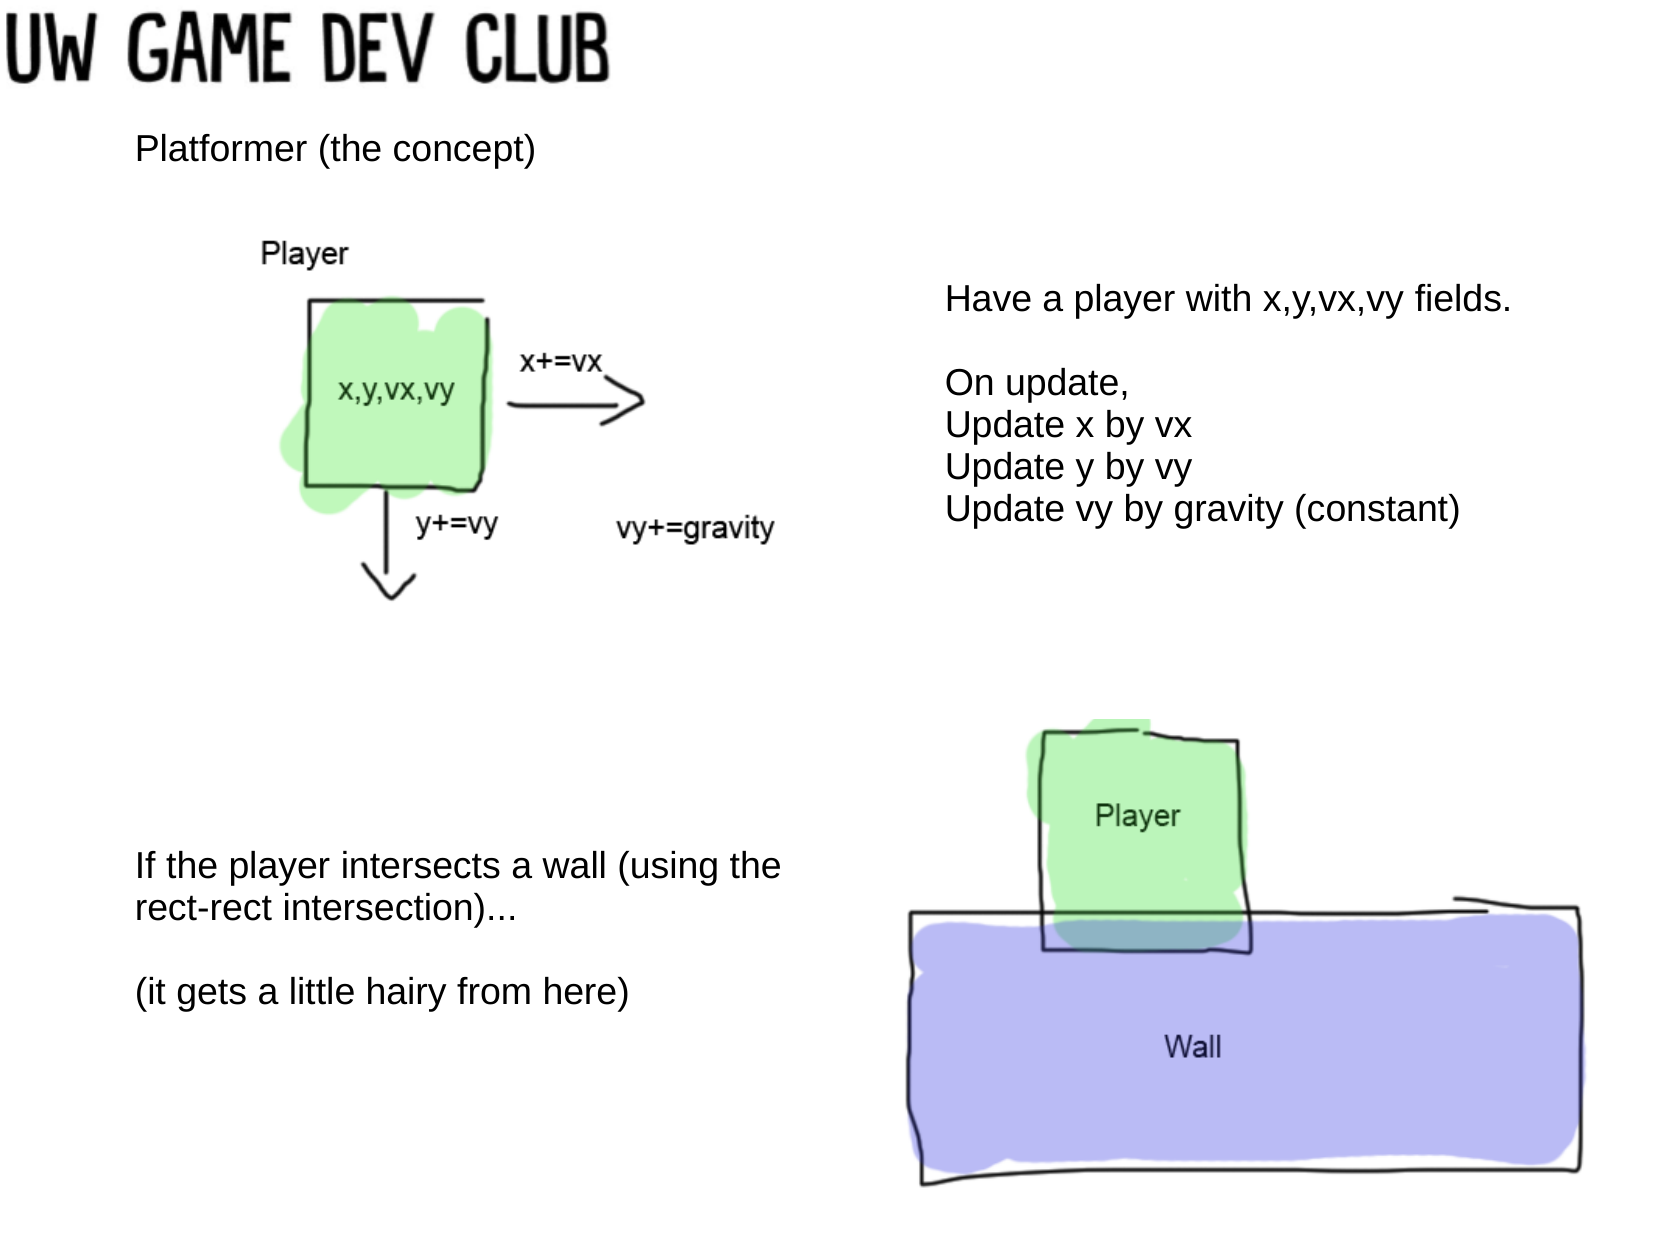

Platformer (the concept)
Have a player with x,y,vx,vy fields.
On update,
Update x by vx
Update y by vy
Update vy by gravity (constant)
If the player intersects a wall (using the rect-rect intersection)...
(it gets a little hairy from here)